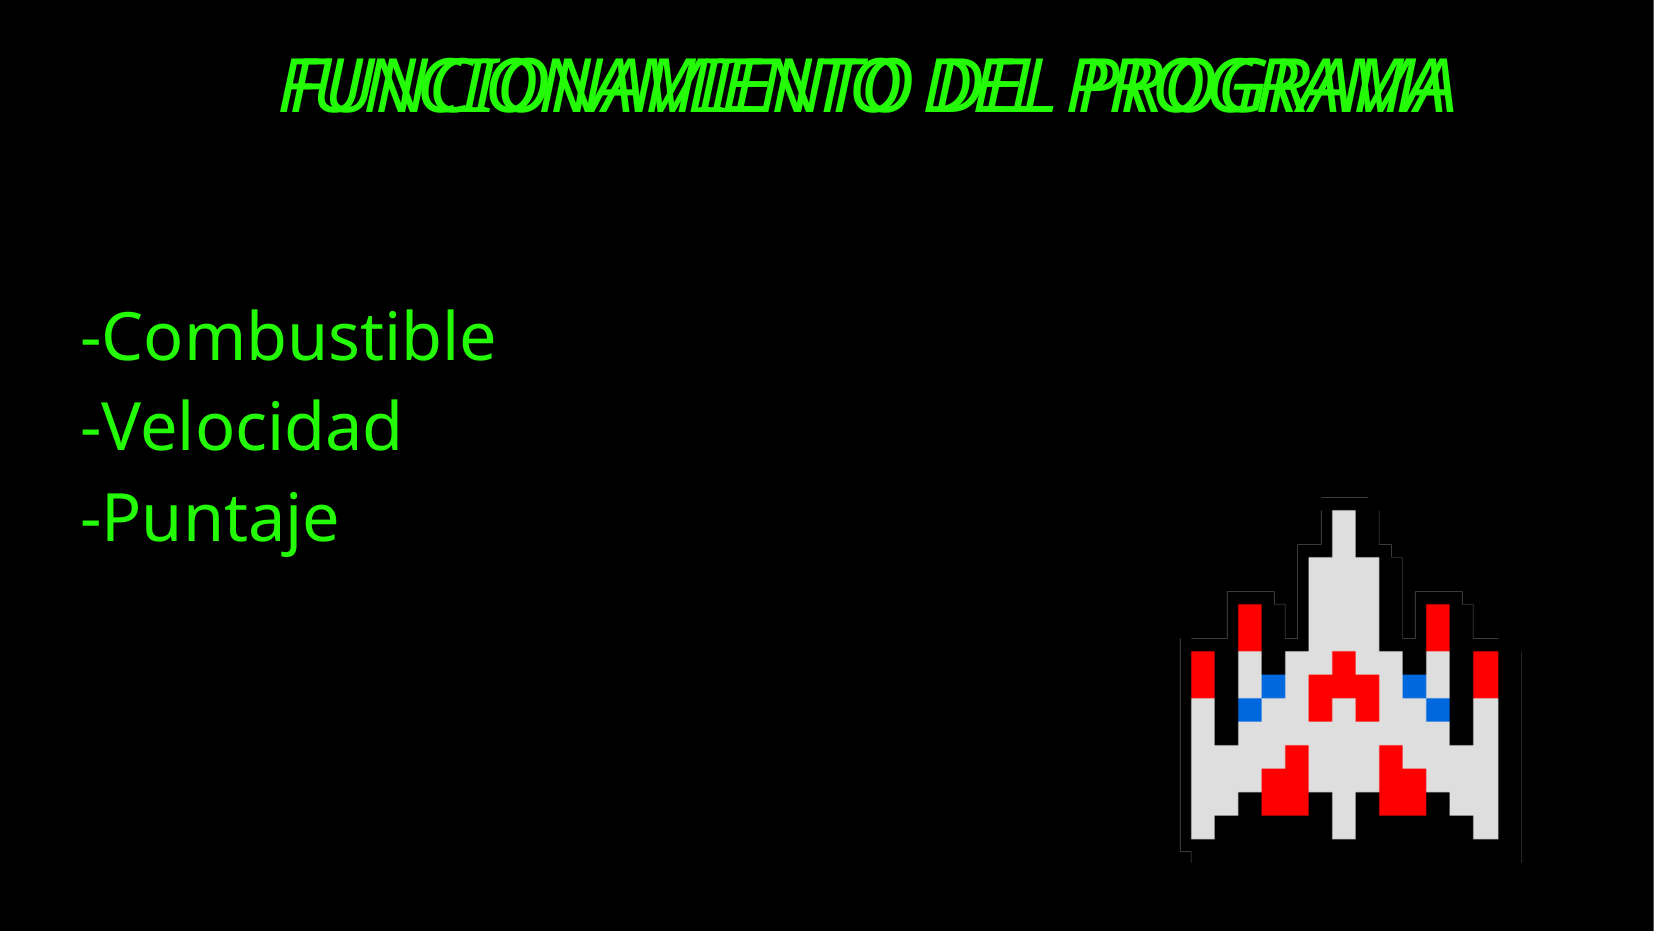

FUNCIONAMIENTO DEL PROGRAMA
FUNCIONAMIENTO DEL PROGRAMA
-Combustible
-Velocidad
-Puntaje